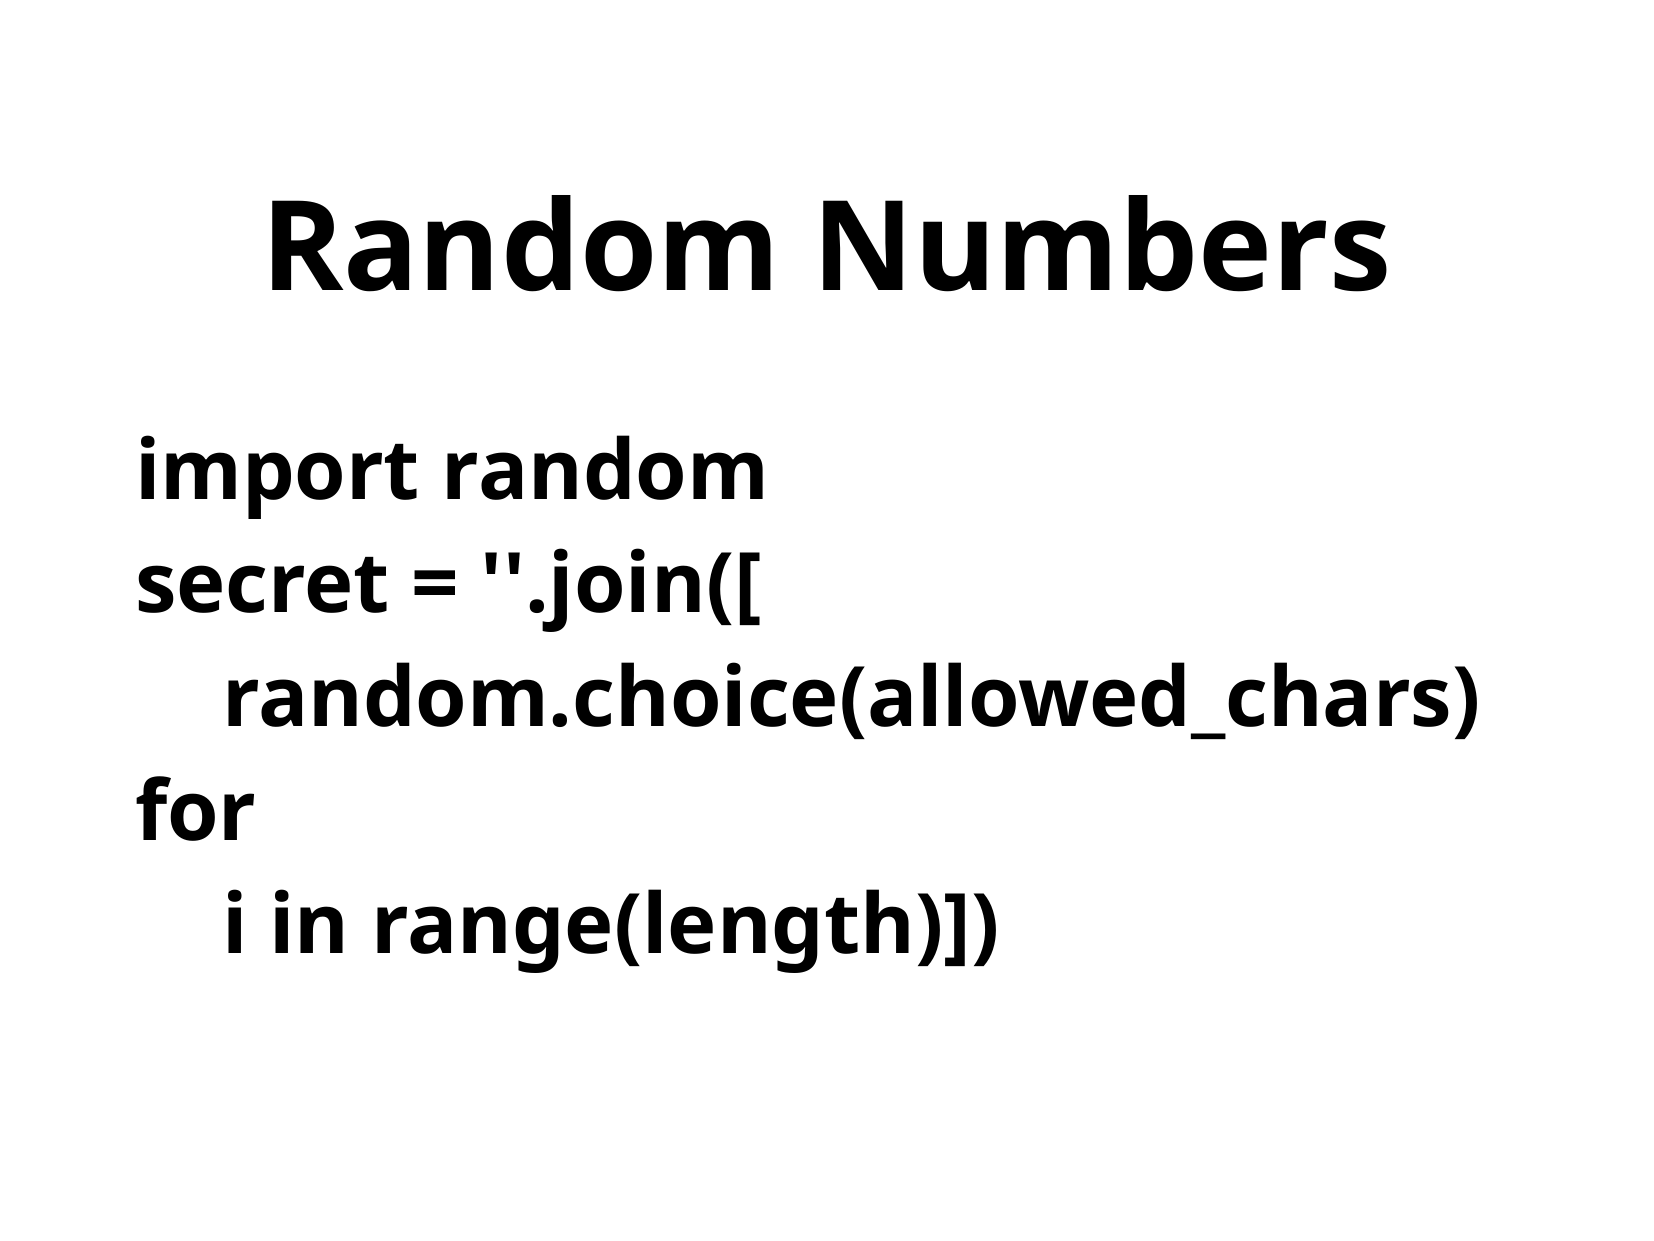

# Random Numbers
import random
secret = ''.join([
 random.choice(allowed_chars) for
 i in range(length)])